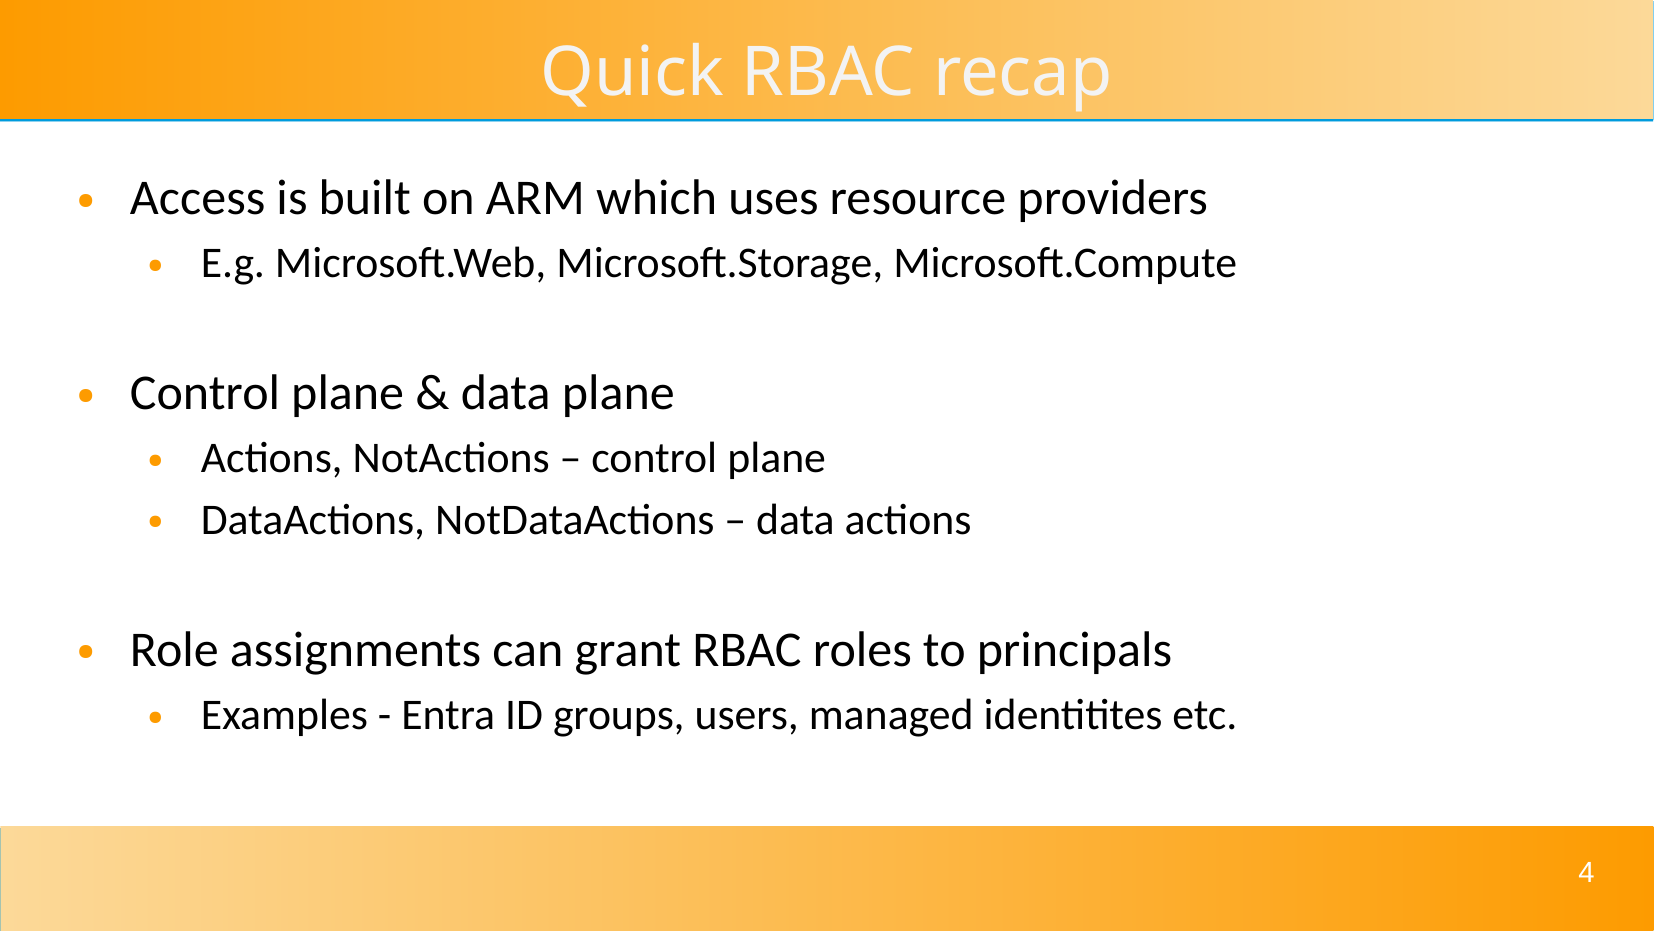

# Quick RBAC recap
Access is built on ARM which uses resource providers
E.g. Microsoft.Web, Microsoft.Storage, Microsoft.Compute
Control plane & data plane
Actions, NotActions – control plane
DataActions, NotDataActions – data actions
Role assignments can grant RBAC roles to principals
Examples - Entra ID groups, users, managed identitites etc.
4